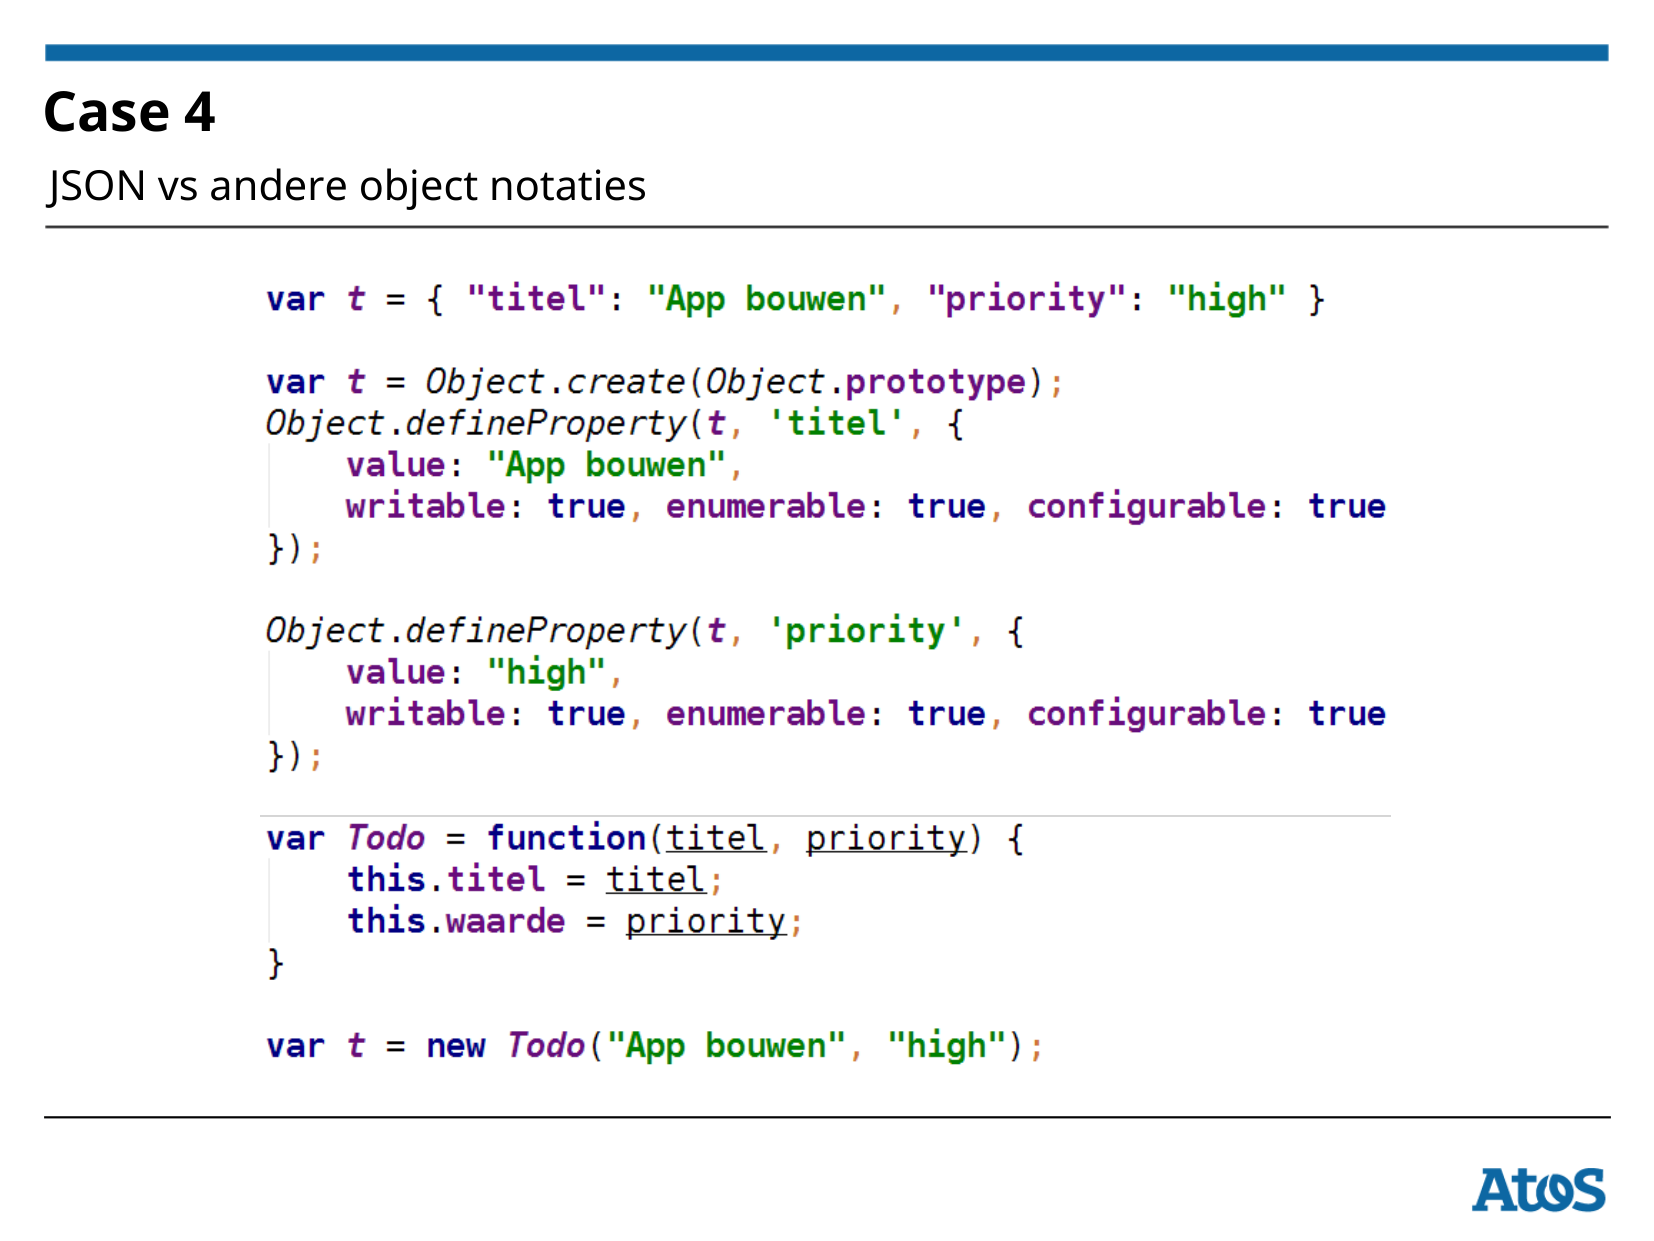

# Case 4
JSON vs andere object notaties